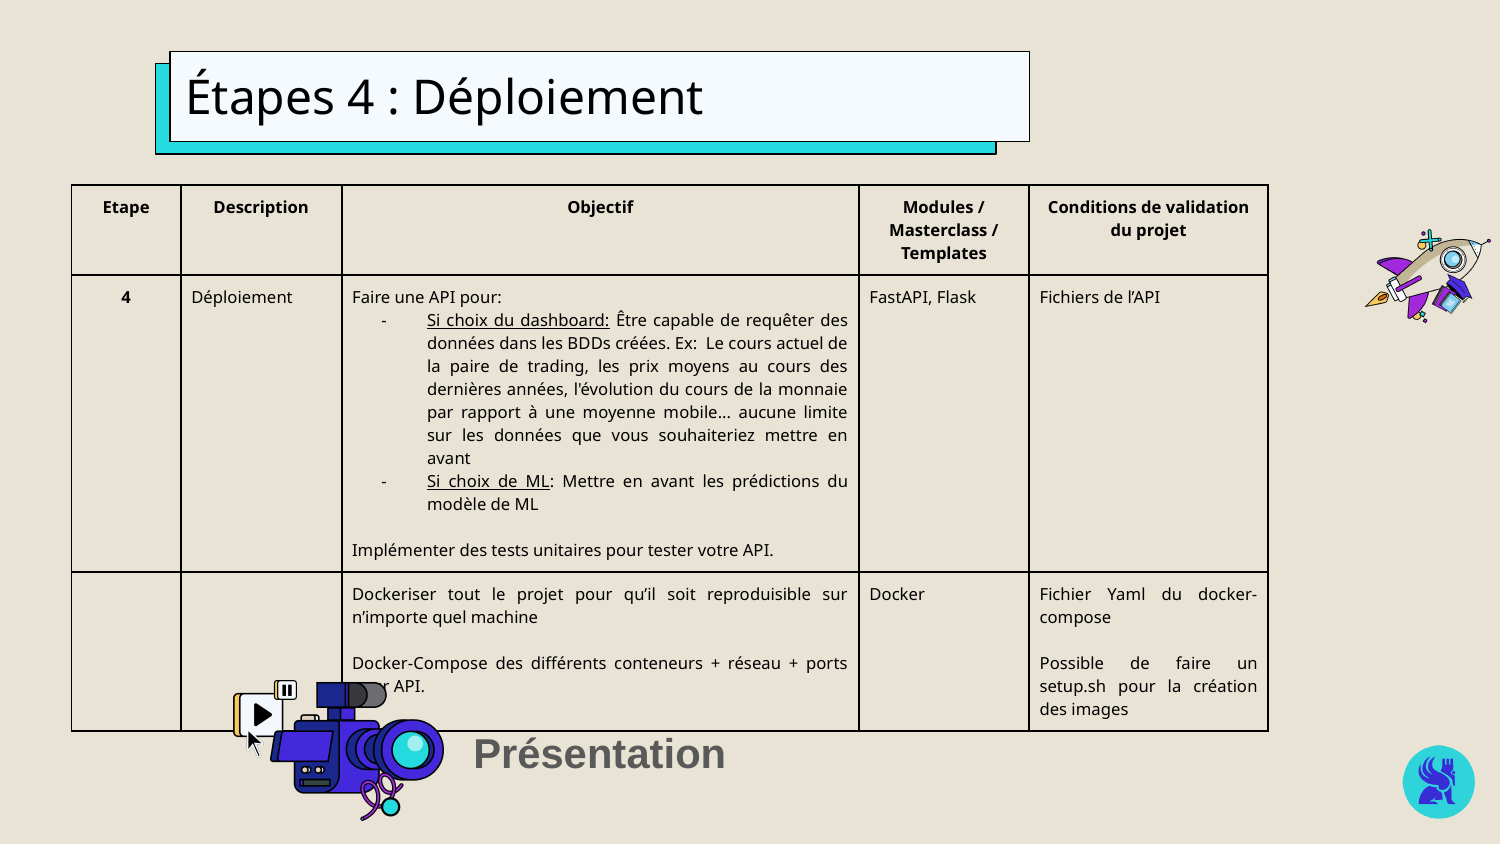

# Étapes 4 : Déploiement
| Etape | Description | Objectif | Modules / Masterclass / Templates | Conditions de validation du projet |
| --- | --- | --- | --- | --- |
| 4 | Déploiement | Faire une API pour: Si choix du dashboard: Être capable de requêter des données dans les BDDs créées. Ex: Le cours actuel de la paire de trading, les prix moyens au cours des dernières années, l'évolution du cours de la monnaie par rapport à une moyenne mobile... aucune limite sur les données que vous souhaiteriez mettre en avant Si choix de ML: Mettre en avant les prédictions du modèle de ML Implémenter des tests unitaires pour tester votre API. | FastAPI, Flask | Fichiers de l’API |
| | | Dockeriser tout le projet pour qu’il soit reproduisible sur n’importe quel machine Docker-Compose des différents conteneurs + réseau + ports pour API. | Docker | Fichier Yaml du docker-compose Possible de faire un setup.sh pour la création des images |
Présentation